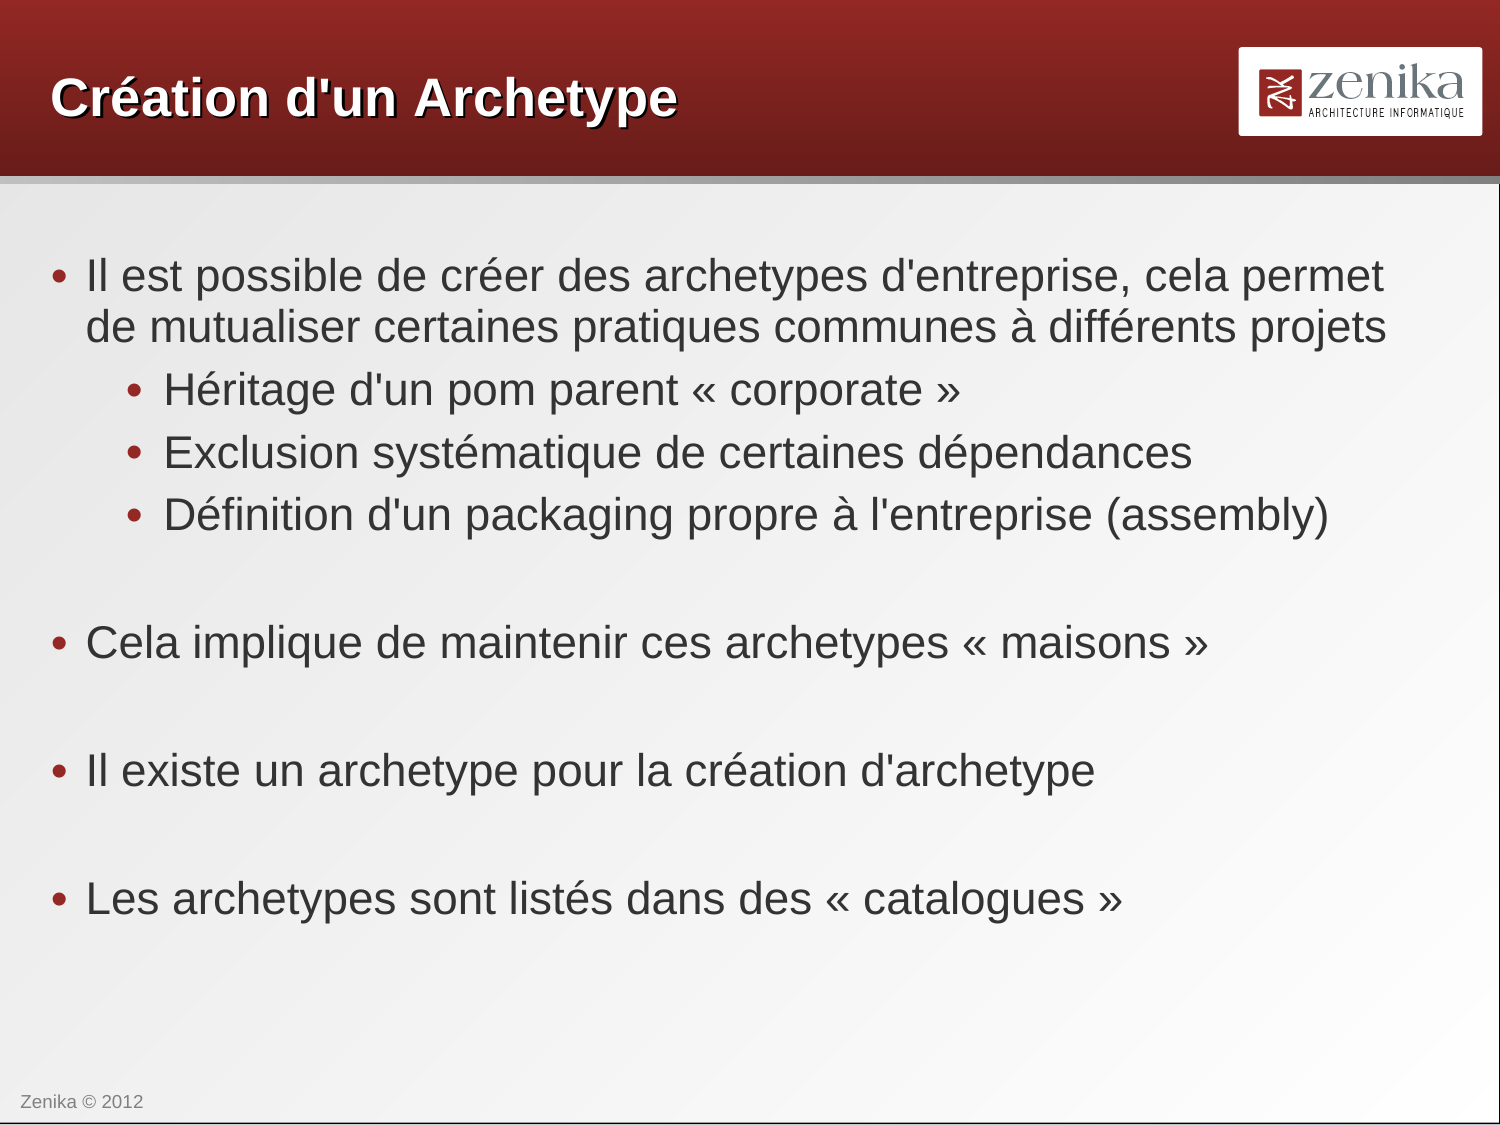

# Création d'un Archetype
Il est possible de créer des archetypes d'entreprise, cela permet de mutualiser certaines pratiques communes à différents projets
Héritage d'un pom parent « corporate »
Exclusion systématique de certaines dépendances
Définition d'un packaging propre à l'entreprise (assembly)
Cela implique de maintenir ces archetypes « maisons »
Il existe un archetype pour la création d'archetype
Les archetypes sont listés dans des « catalogues »